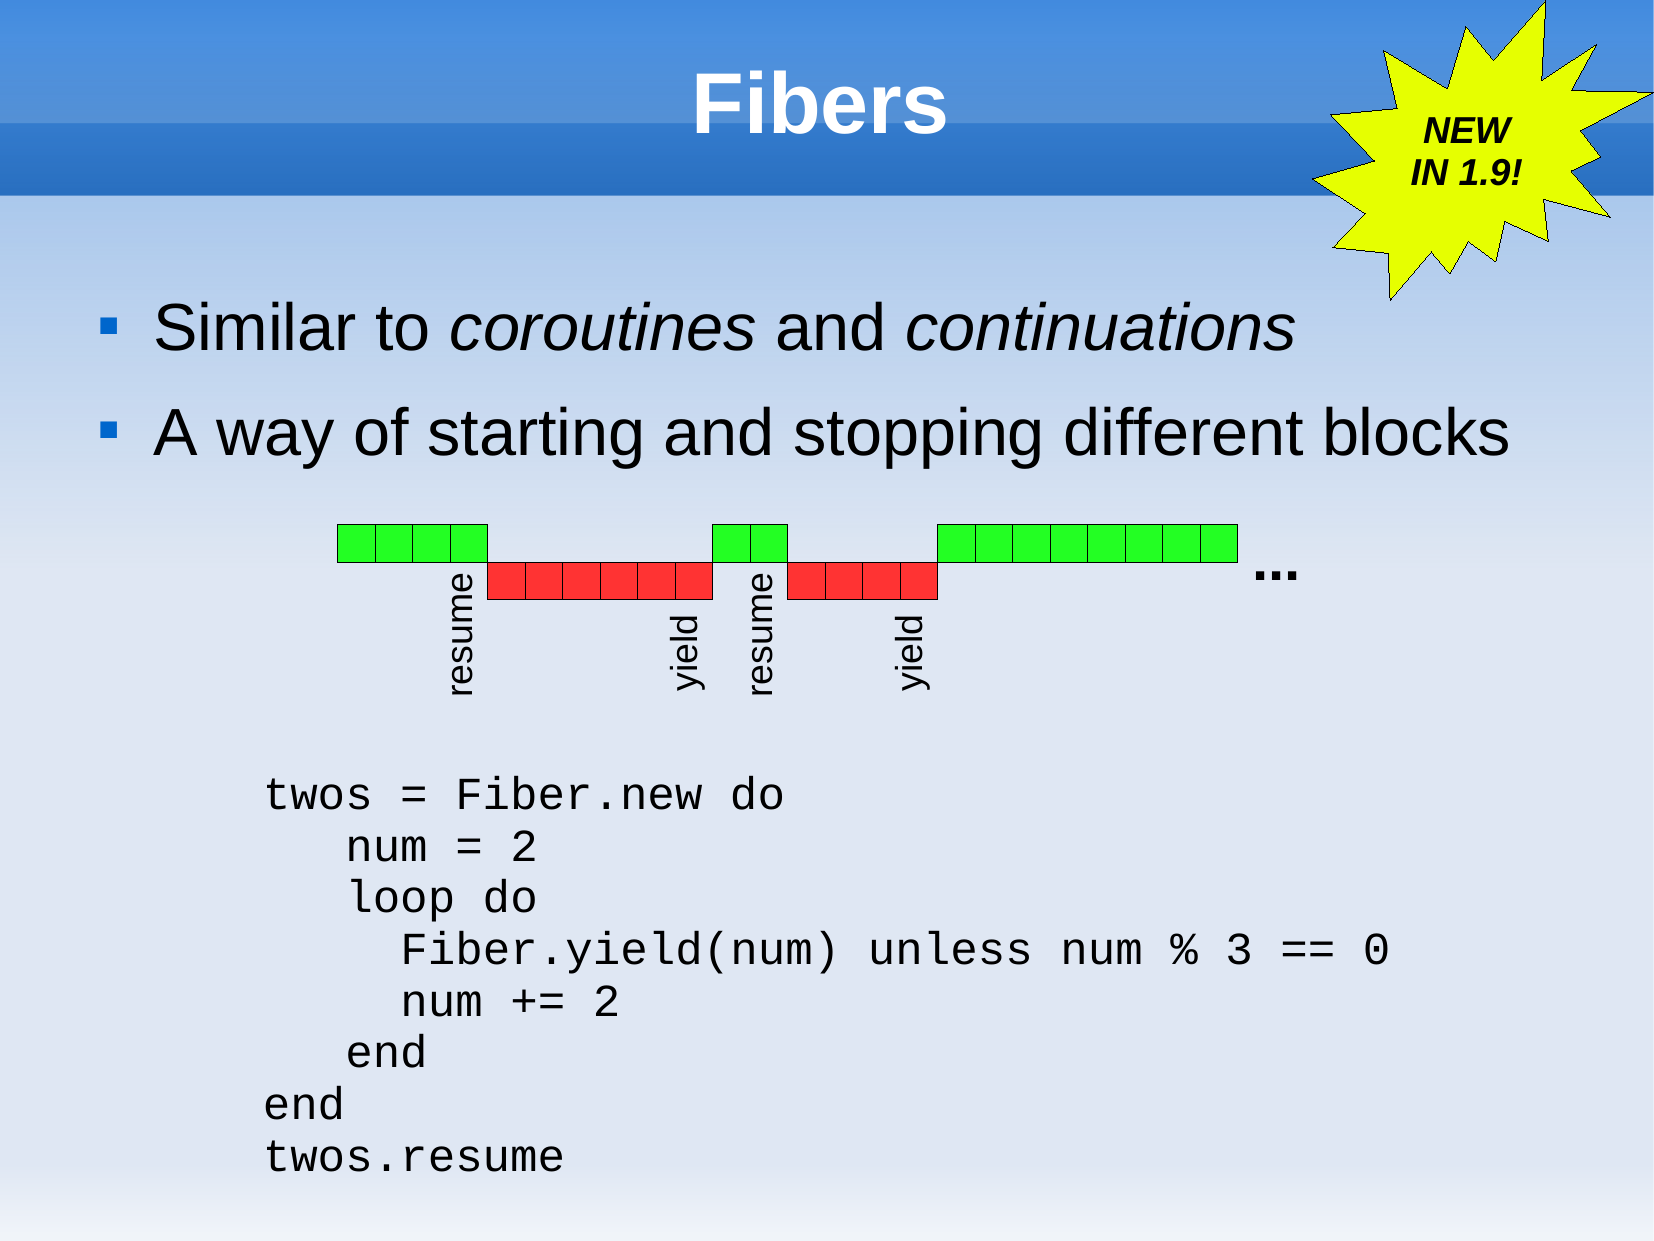

# Fibers
NEW
IN 1.9!
Similar to coroutines and continuations
A way of starting and stopping different blocks
...
resume
resume
yield
yield
twos = Fiber.new do
 num = 2
 loop do
 Fiber.yield(num) unless num % 3 == 0
 num += 2
 end
end
twos.resume